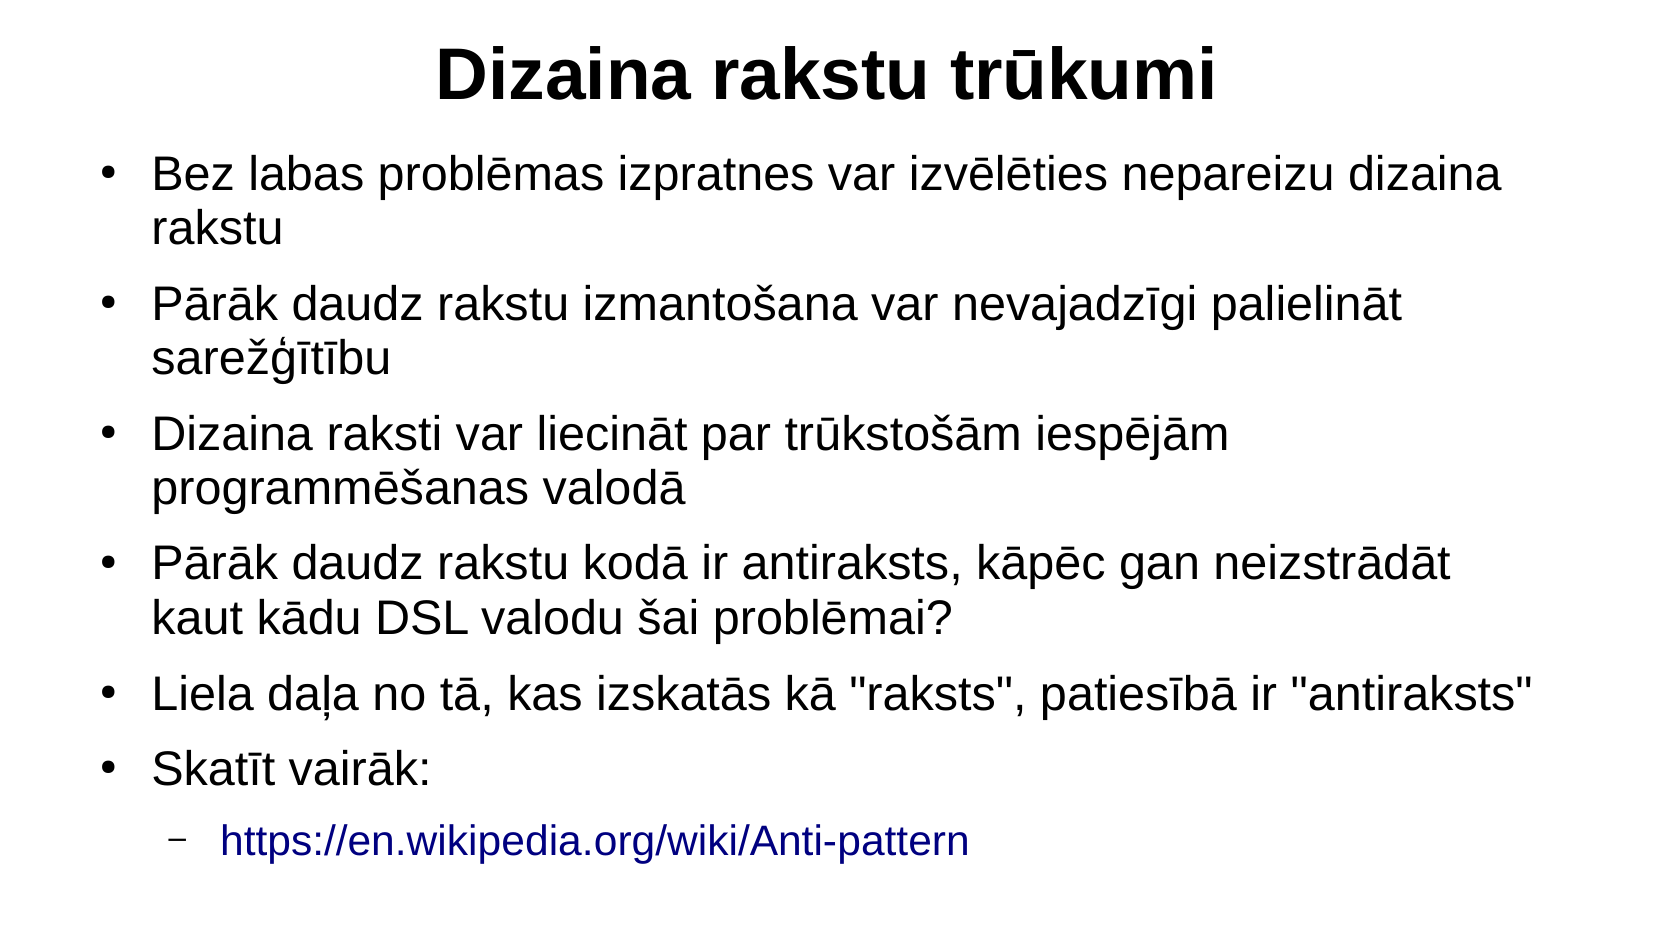

# Dizaina rakstu trūkumi
Bez labas problēmas izpratnes var izvēlēties nepareizu dizaina rakstu
Pārāk daudz rakstu izmantošana var nevajadzīgi palielināt sarežģītību
Dizaina raksti var liecināt par trūkstošām iespējām programmēšanas valodā
Pārāk daudz rakstu kodā ir antiraksts, kāpēc gan neizstrādāt kaut kādu DSL valodu šai problēmai?
Liela daļa no tā, kas izskatās kā "raksts", patiesībā ir "antiraksts"
Skatīt vairāk:
https://en.wikipedia.org/wiki/Anti-pattern